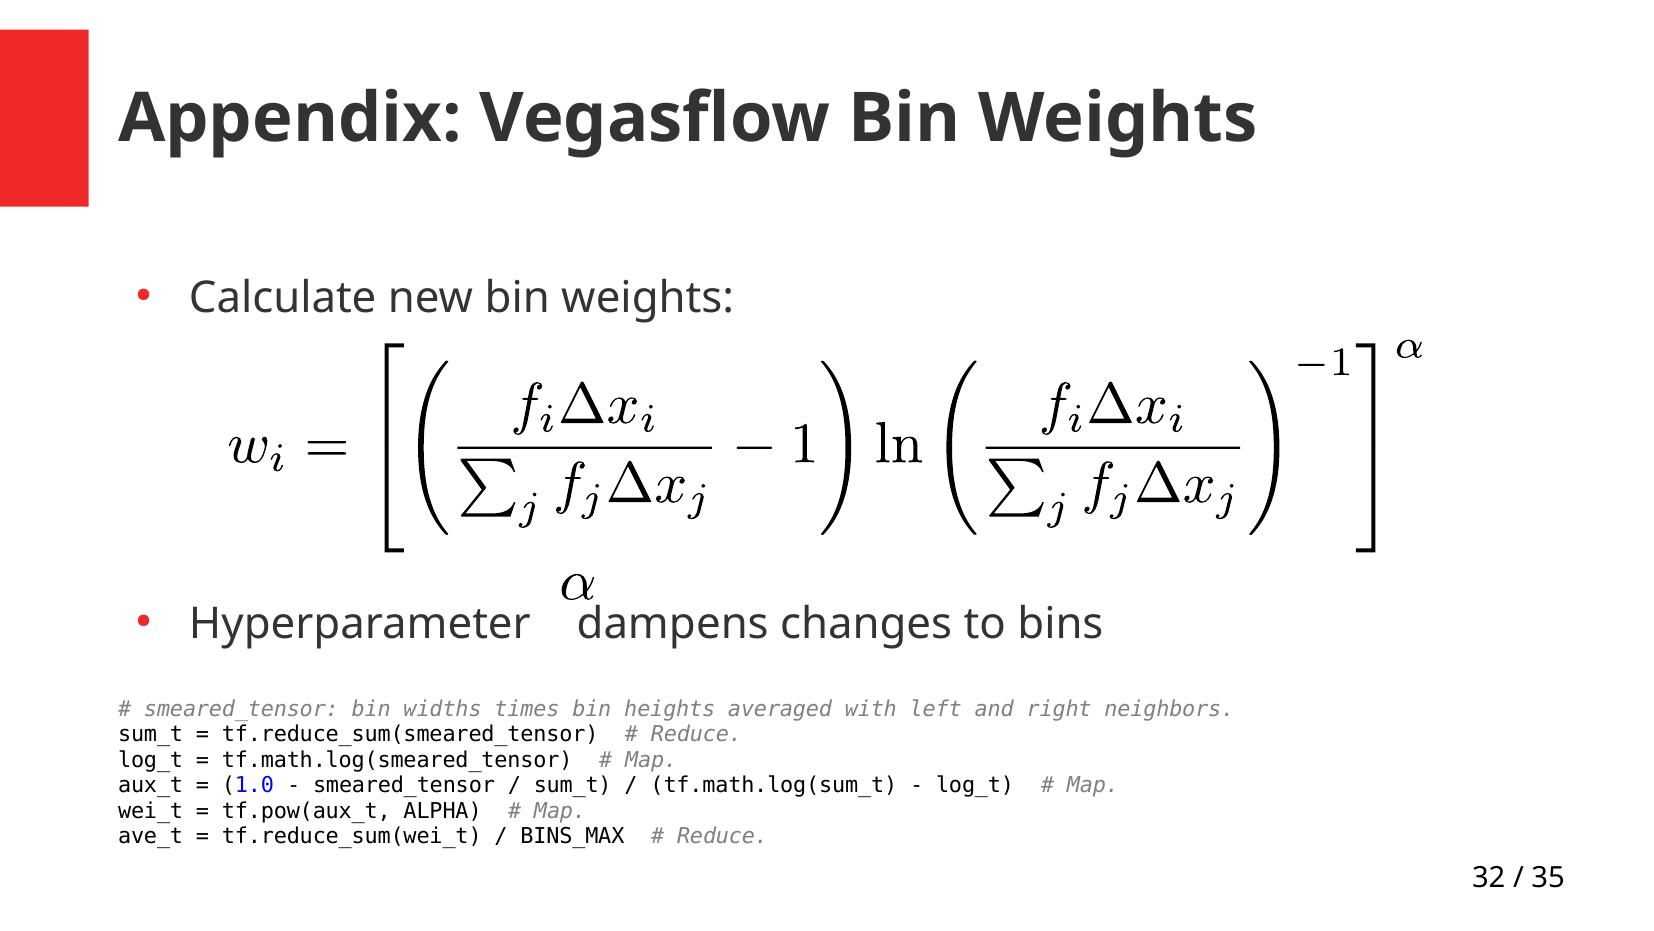

# Appendix: Vegasflow Bin Weights
Calculate new bin weights:
Hyperparameter dampens changes to bins
# smeared_tensor: bin widths times bin heights averaged with left and right neighbors.
sum_t = tf.reduce_sum(smeared_tensor) # Reduce.
log_t = tf.math.log(smeared_tensor) # Map.
aux_t = (1.0 - smeared_tensor / sum_t) / (tf.math.log(sum_t) - log_t) # Map.
wei_t = tf.pow(aux_t, ALPHA) # Map.
ave_t = tf.reduce_sum(wei_t) / BINS_MAX # Reduce.
32